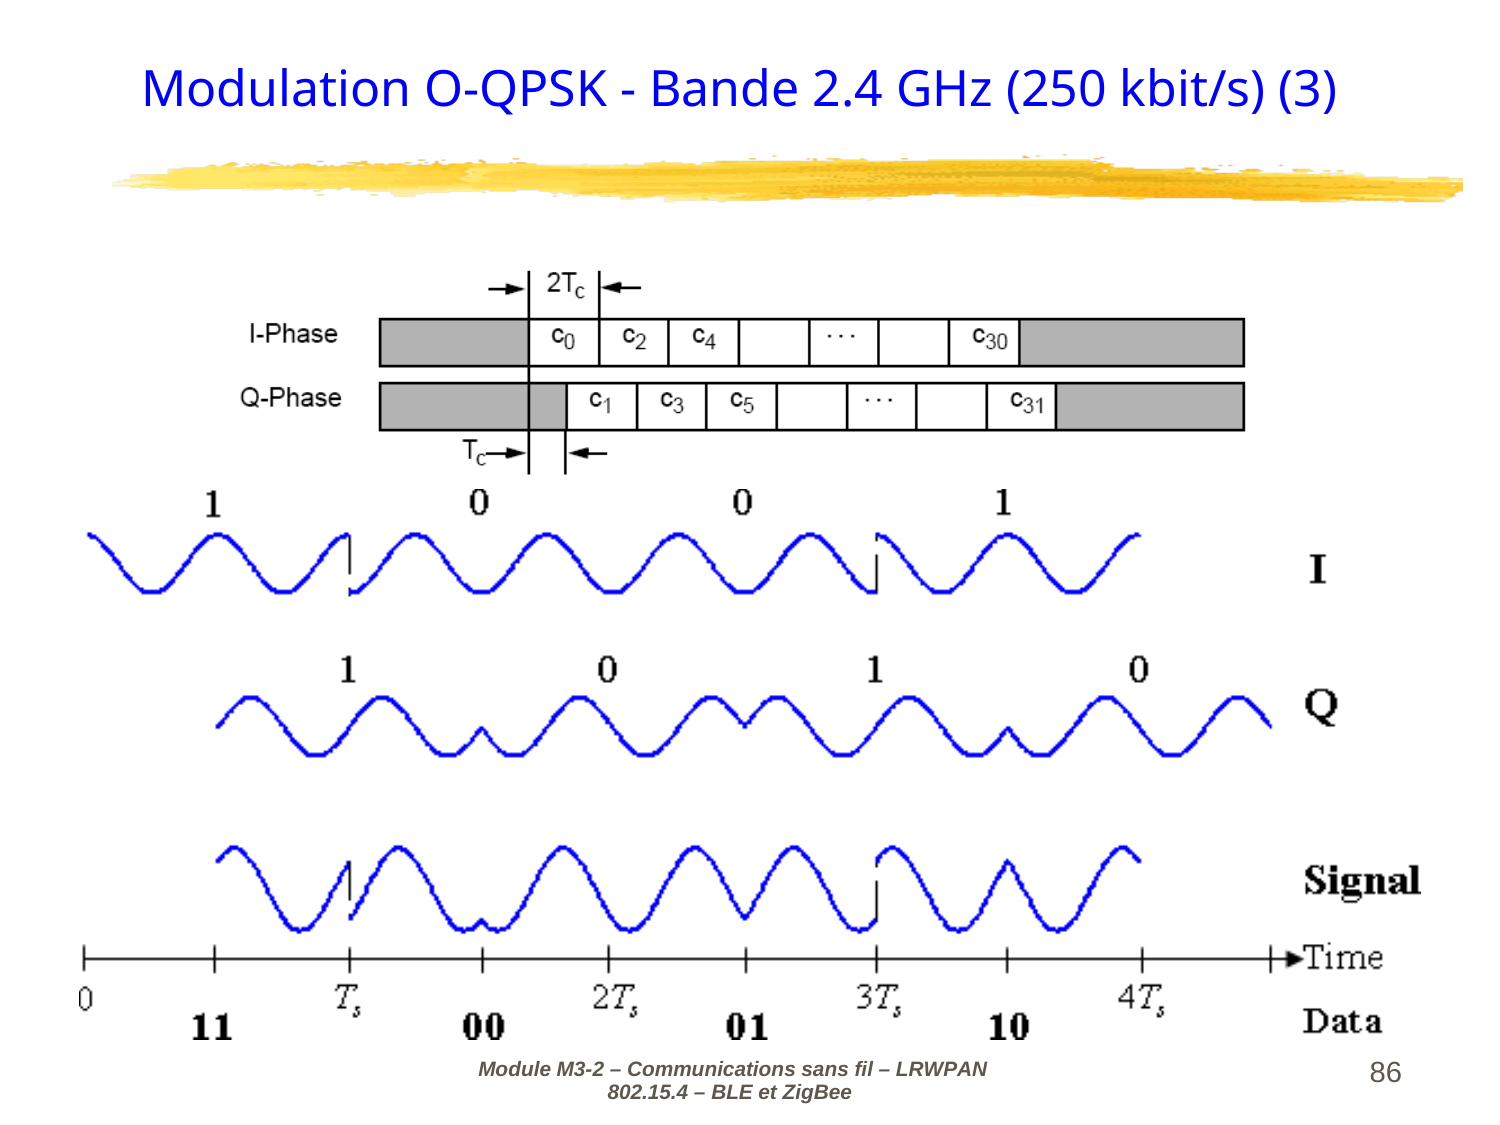

# Modulation O-QPSK - Bande 2.4 GHz (250 kbit/s) (3)
86